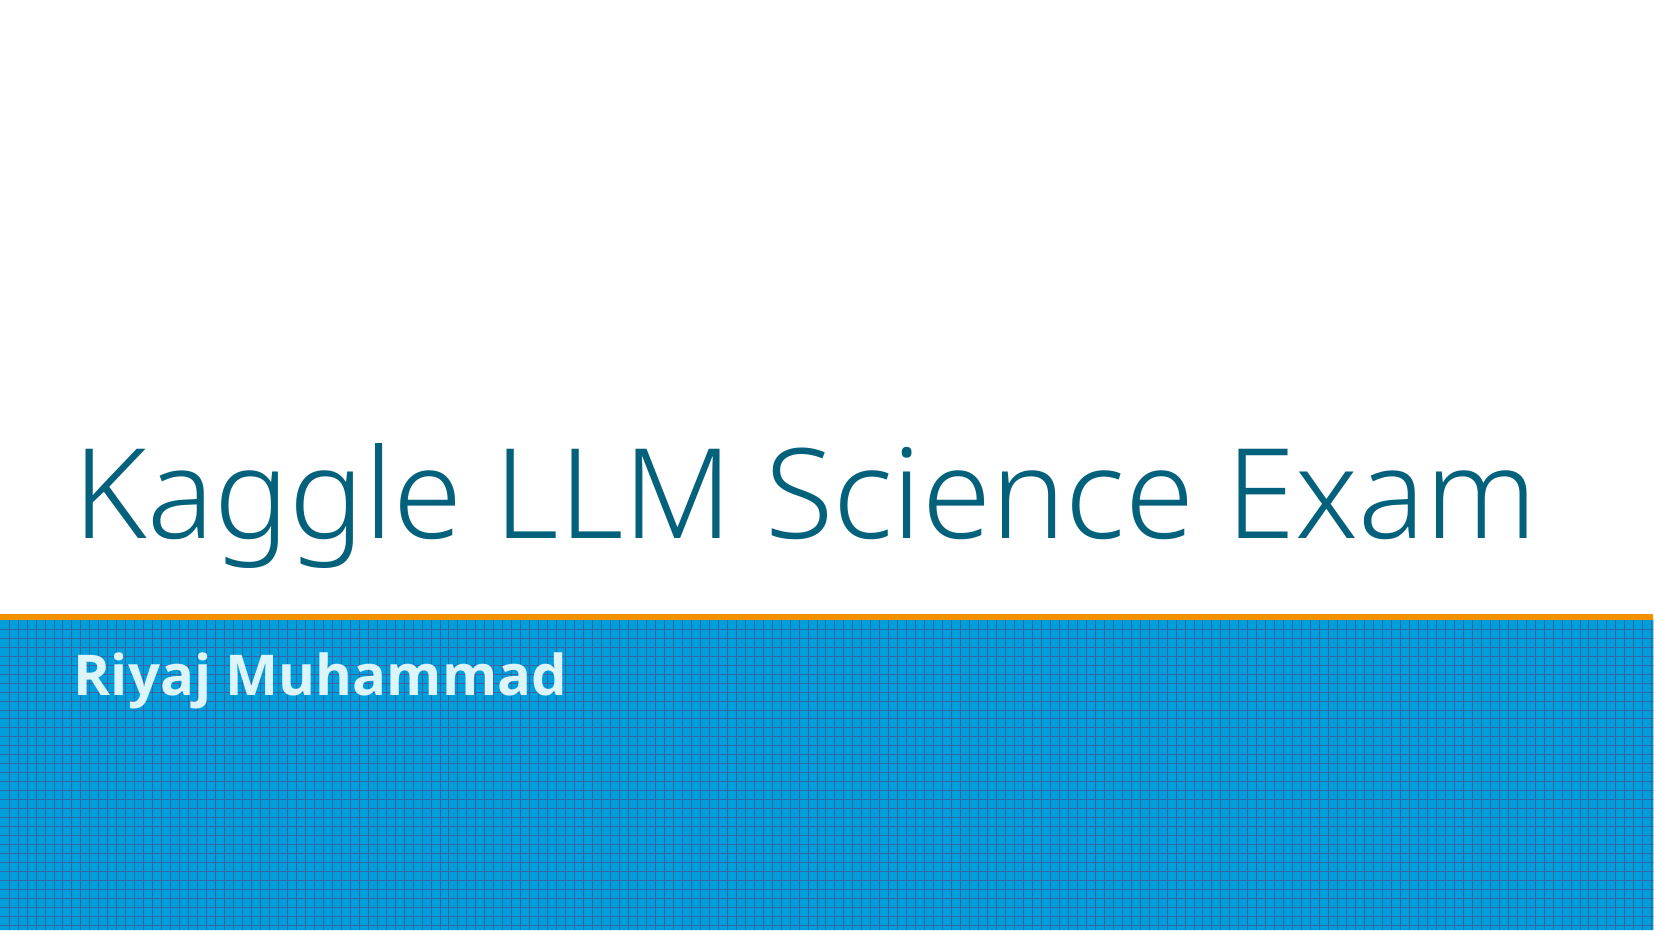

# Kaggle LLM Science Exam
Riyaj Muhammad